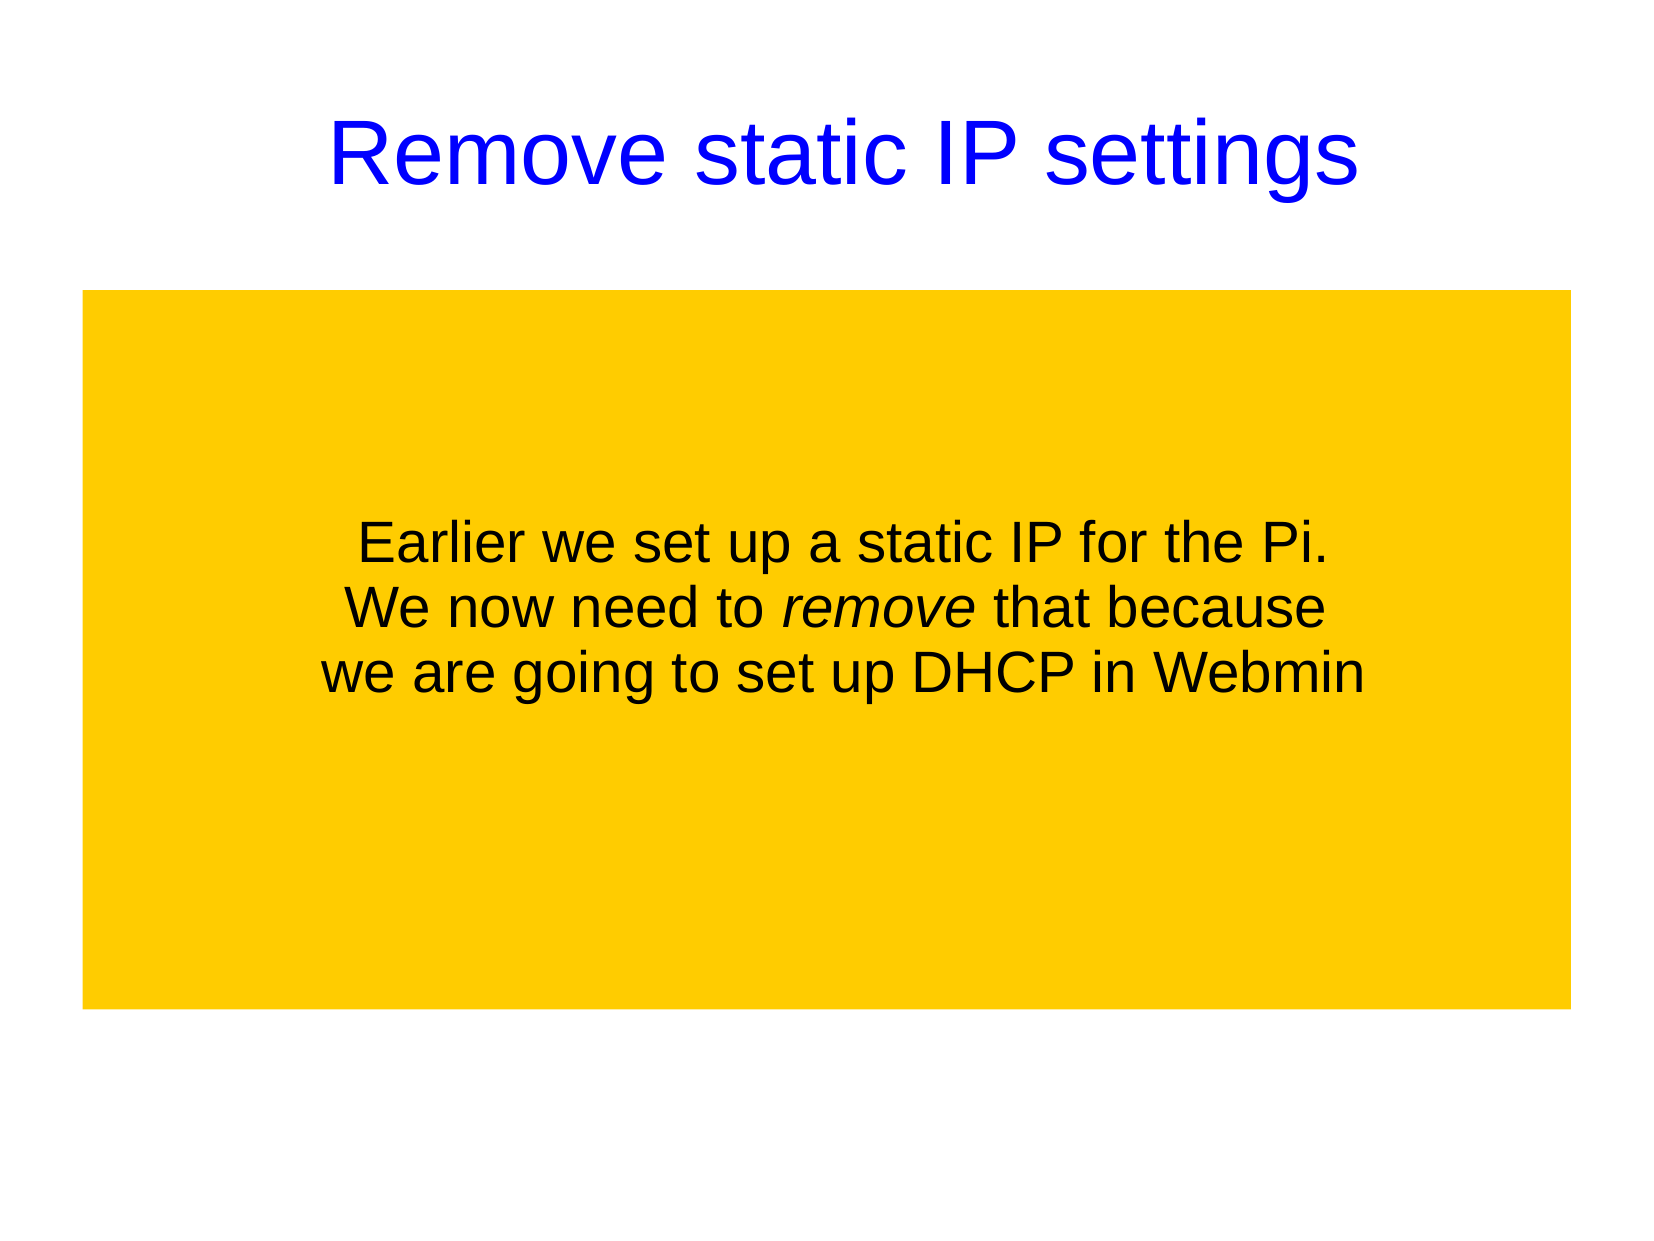

# Remove static IP settings
Earlier we set up a static IP for the Pi.
We now need to remove that because
we are going to set up DHCP in Webmin